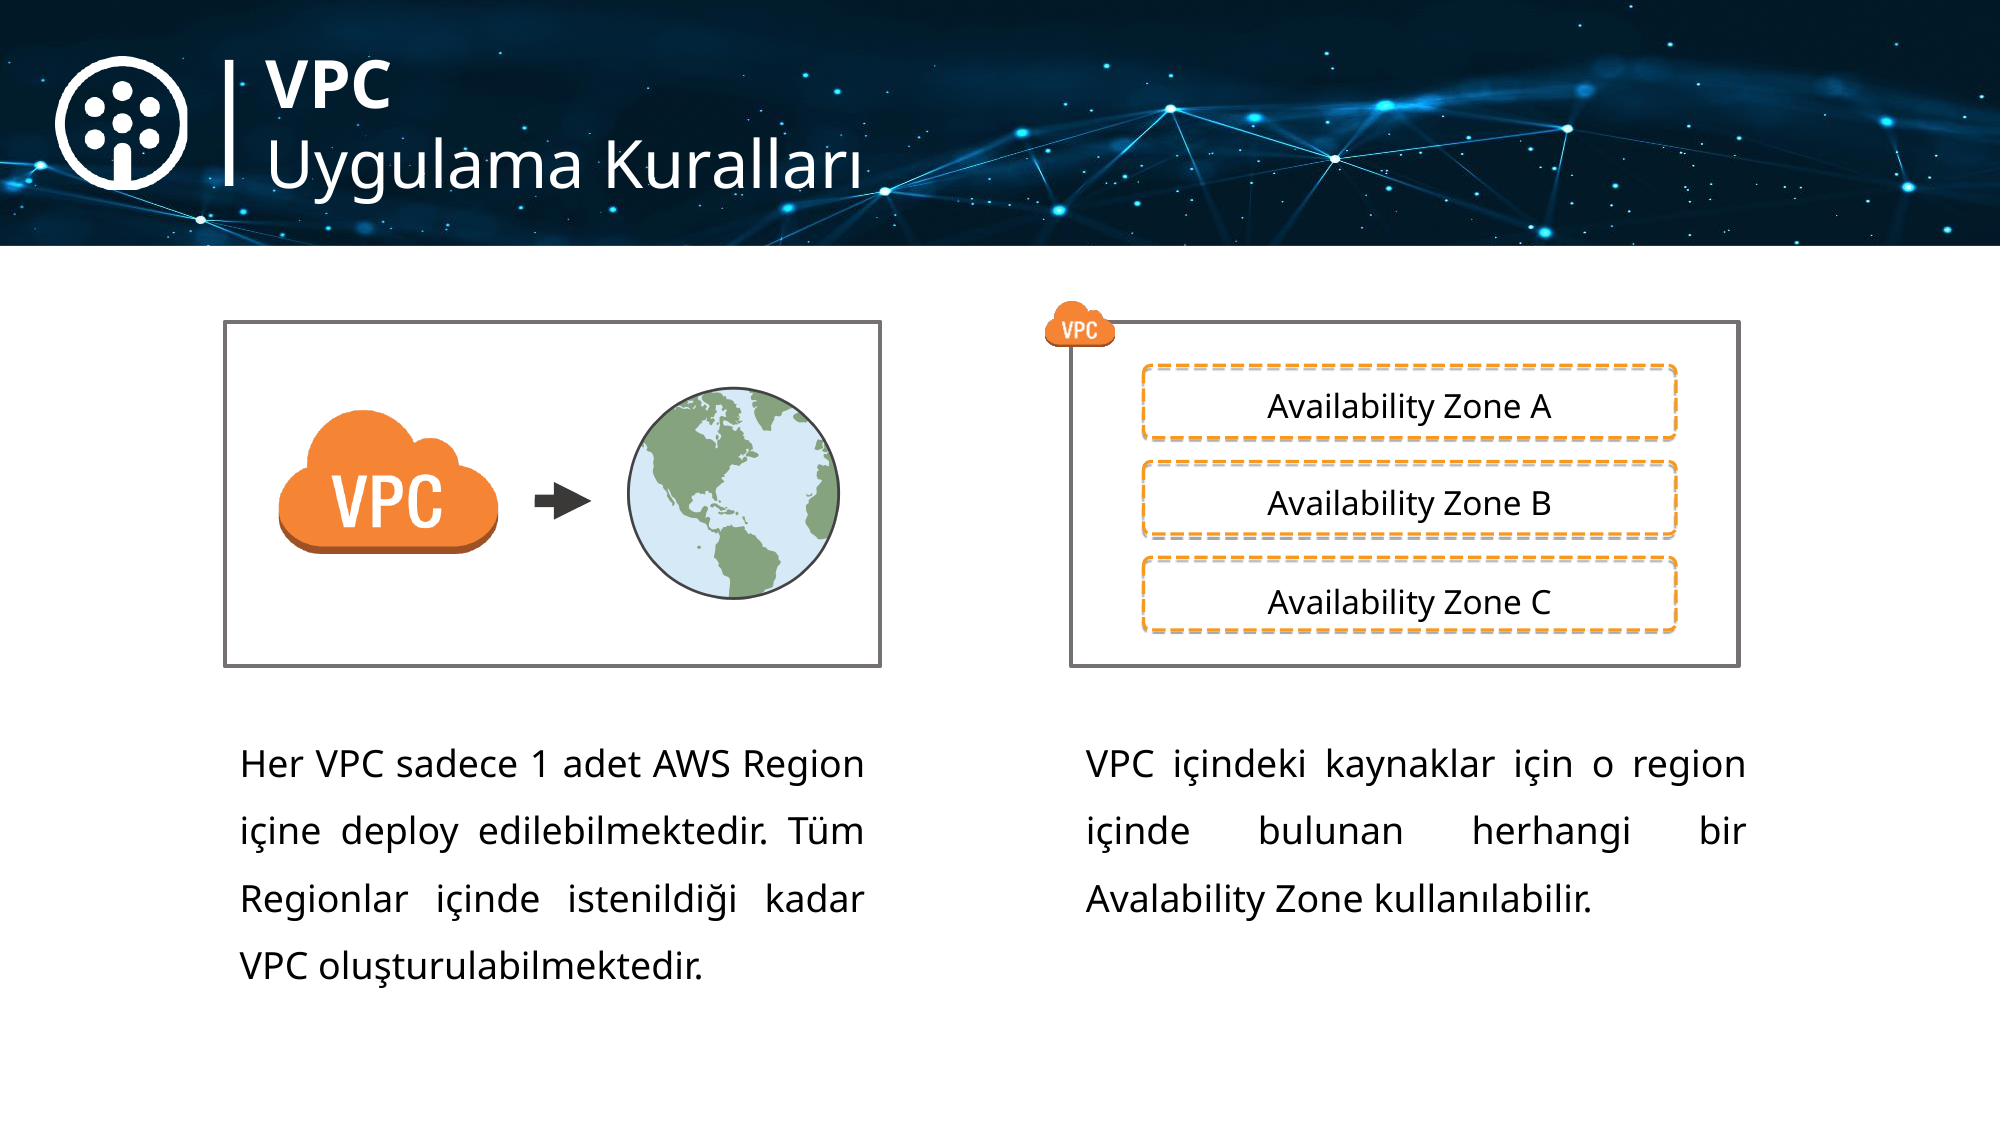

VPC
Uygulama Kuralları
Availability Zone A
Availability Zone B
Availability Zone C
Her VPC sadece 1 adet AWS Region içine deploy edilebilmektedir. Tüm Regionlar içinde istenildiği kadar VPC oluşturulabilmektedir.
VPC içindeki kaynaklar için o region içinde bulunan herhangi bir Avalability Zone kullanılabilir.